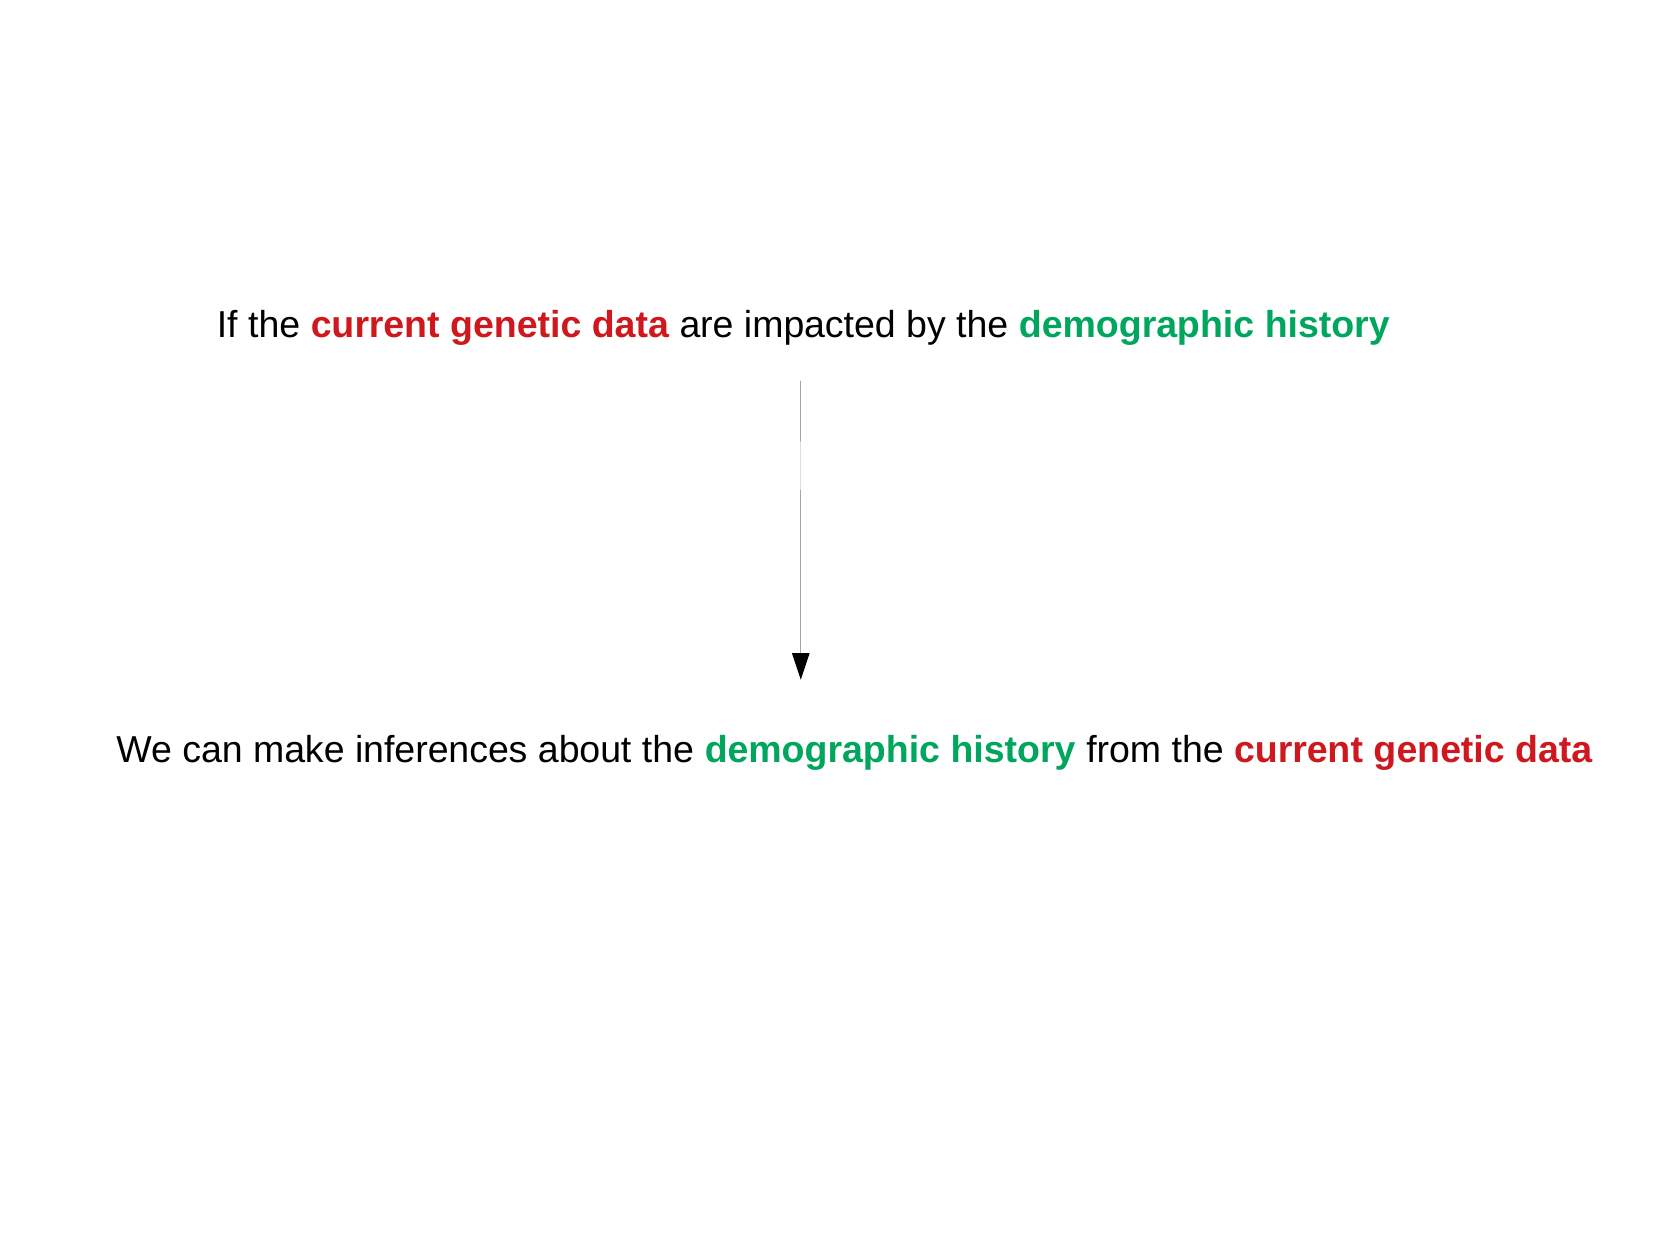

If the current genetic data are impacted by the demographic history
We can make inferences about the demographic history from the current genetic data